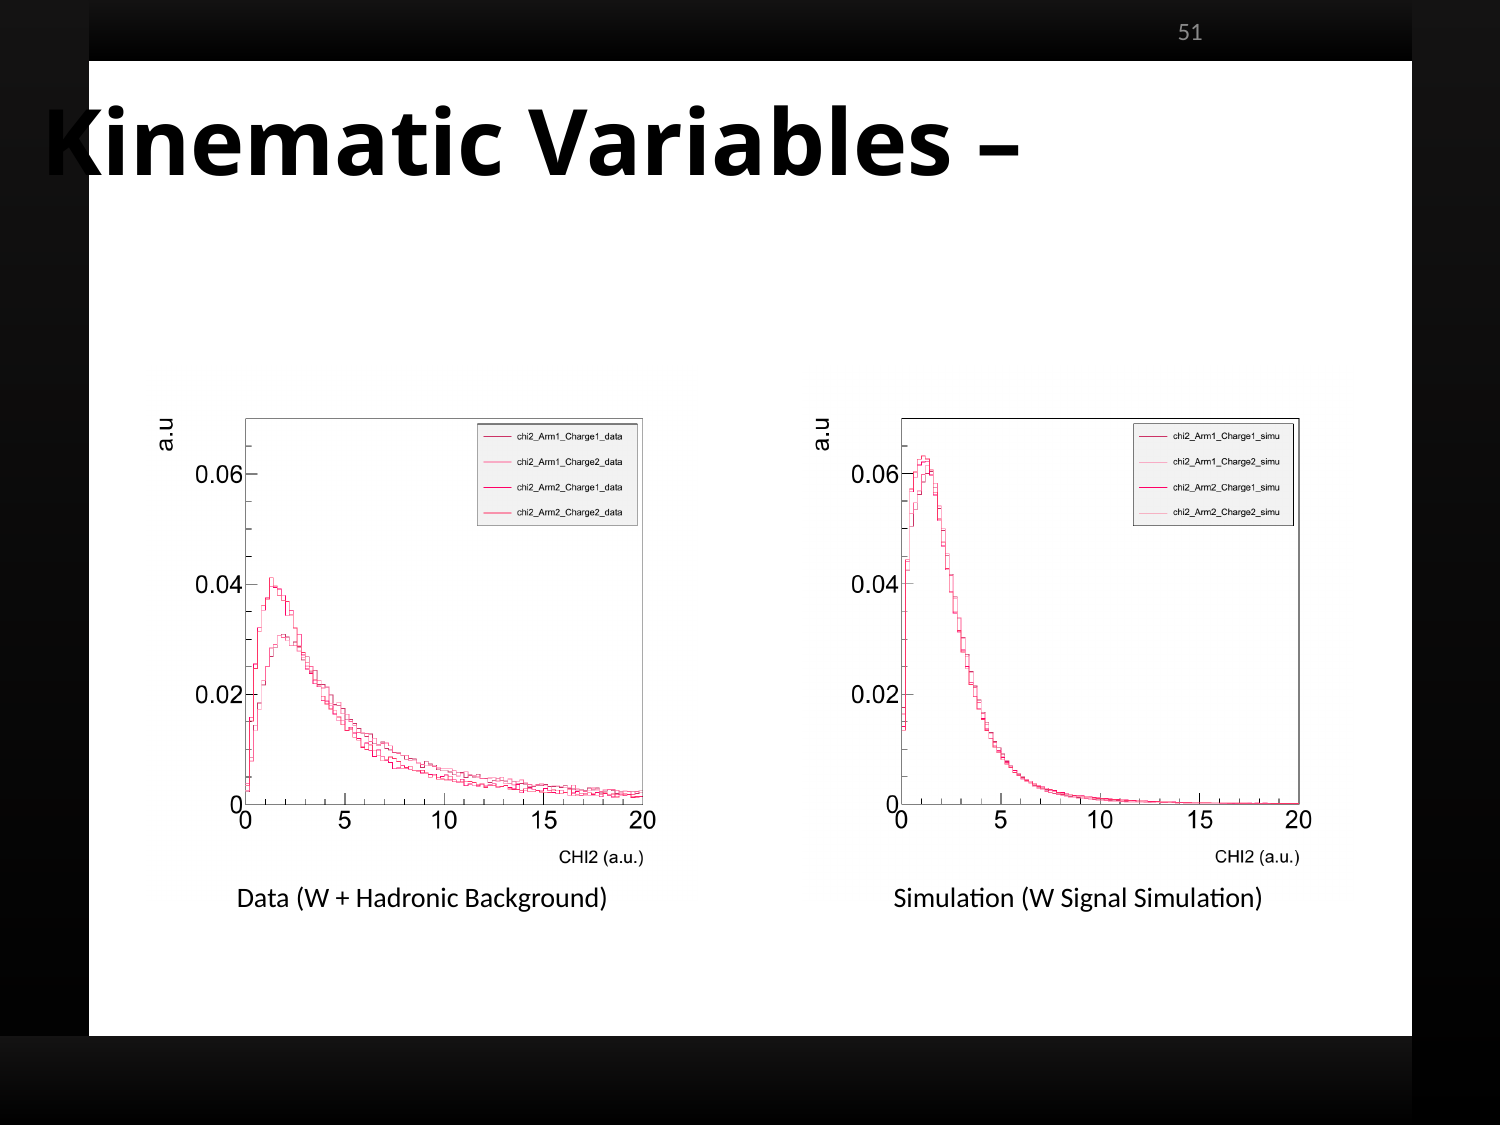

51
# Kinematic Variables –
Data (W + Hadronic Background)
Simulation (W Signal Simulation)